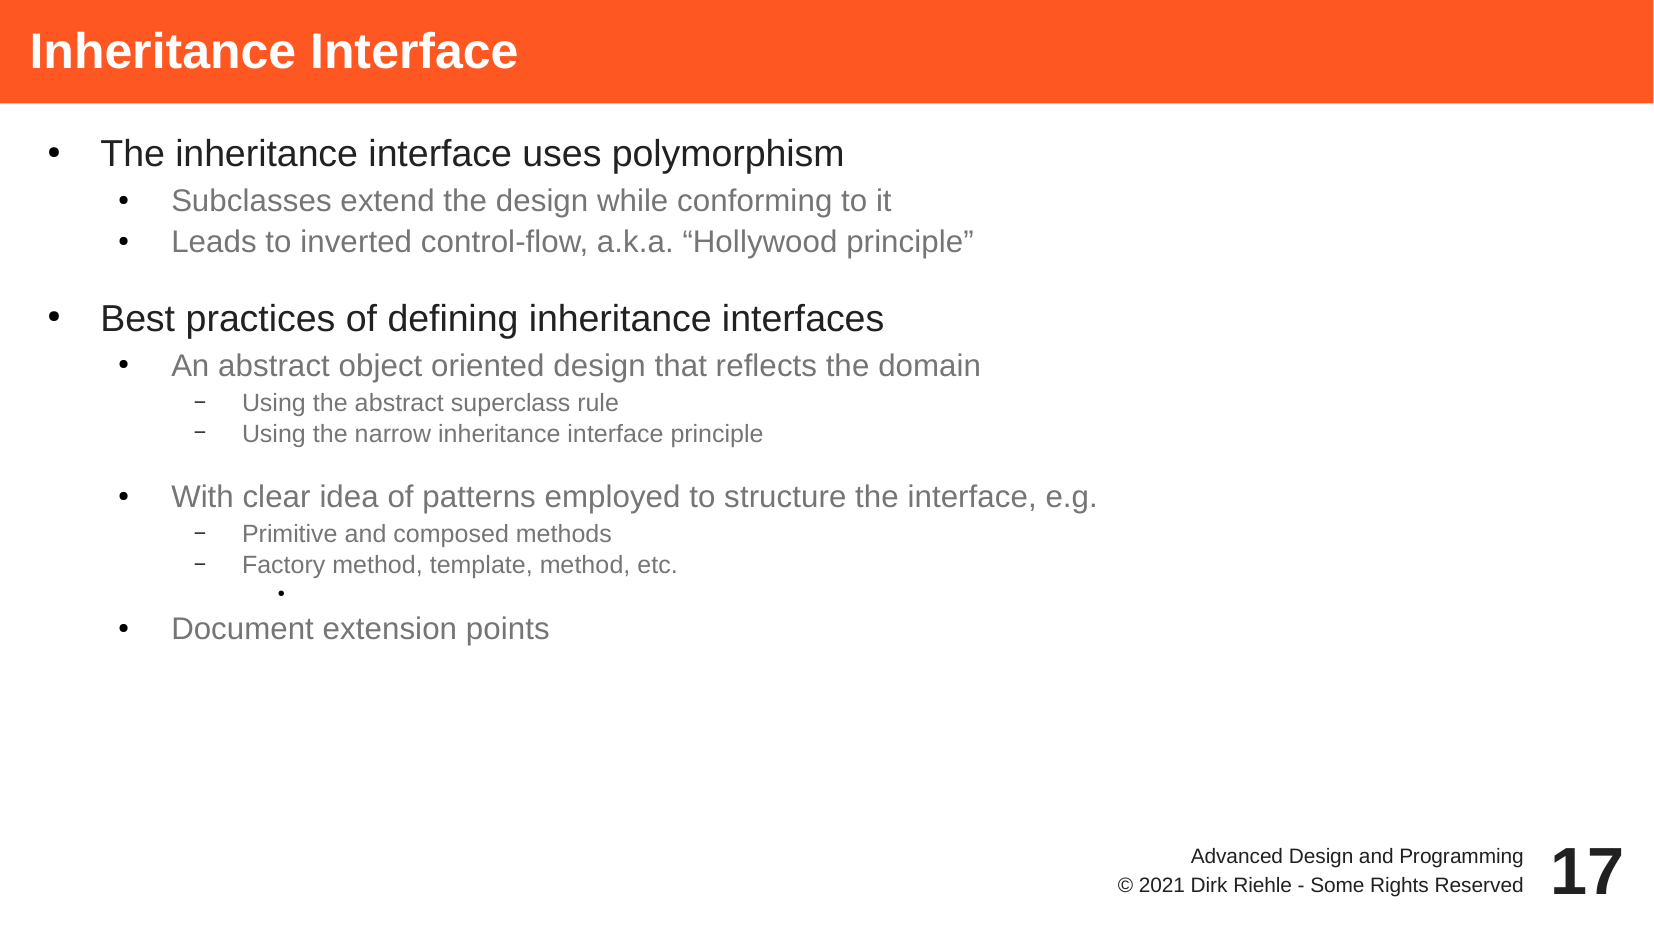

# Inheritance Interface
The inheritance interface uses polymorphism
Subclasses extend the design while conforming to it
Leads to inverted control-flow, a.k.a. “Hollywood principle”
Best practices of defining inheritance interfaces
An abstract object oriented design that reflects the domain
Using the abstract superclass rule
Using the narrow inheritance interface principle
With clear idea of patterns employed to structure the interface, e.g.
Primitive and composed methods
Factory method, template, method, etc.
Document extension points
Advanced Design and Programming
17
© 2021 Dirk Riehle - Some Rights Reserved